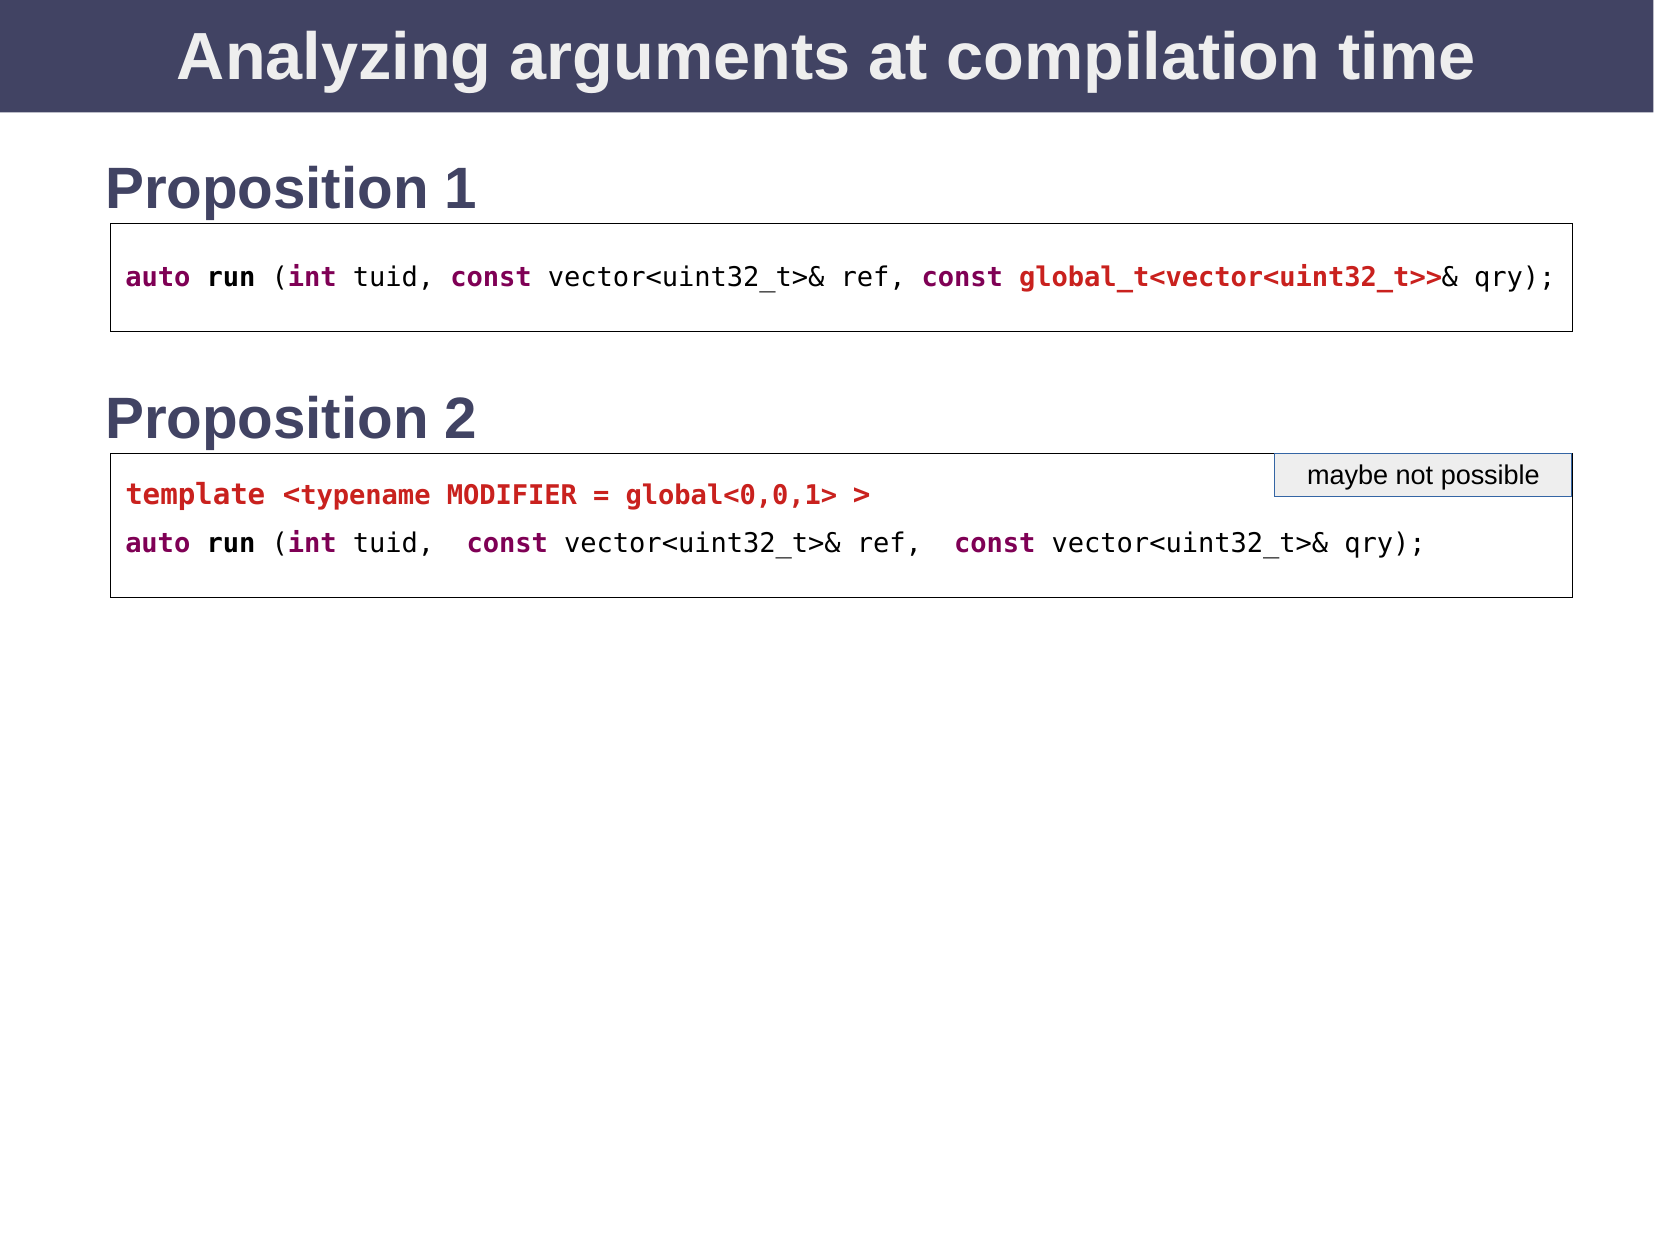

Analyzing arguments at compilation time
Proposition 1
auto run (int tuid, const vector<uint32_t>& ref, const global_t<vector<uint32_t>>& qry);
Proposition 2
template <typename MODIFIER = global<0,0,1> >
auto run (int tuid, const vector<uint32_t>& ref, const vector<uint32_t>& qry);
maybe not possible